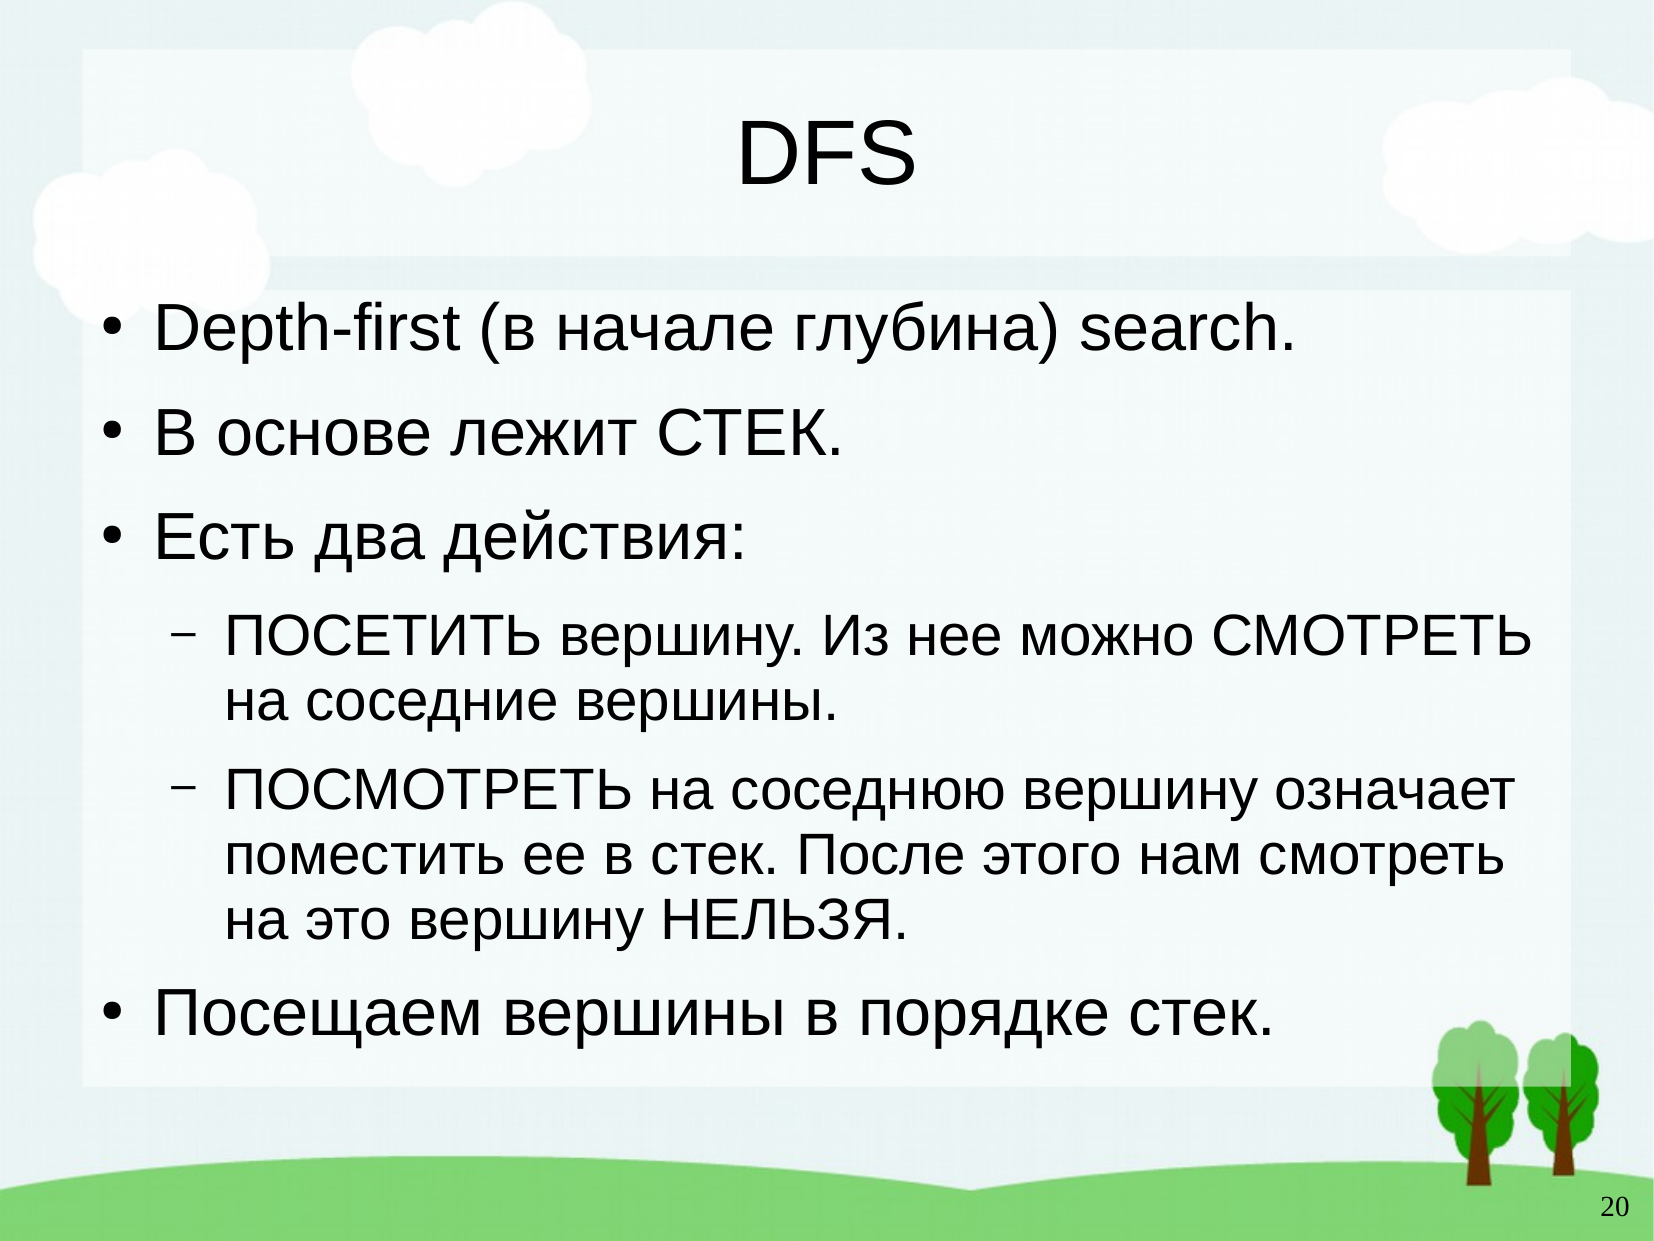

# DFS
Depth-first (в начале глубина) search.
В основе лежит СТЕК.
Есть два действия:
ПОСЕТИТЬ вершину. Из нее можно СМОТРЕТЬ на соседние вершины.
ПОСМОТРЕТЬ на соседнюю вершину означает поместить ее в стек. После этого нам смотреть на это вершину НЕЛЬЗЯ.
Посещаем вершины в порядке стек.
20